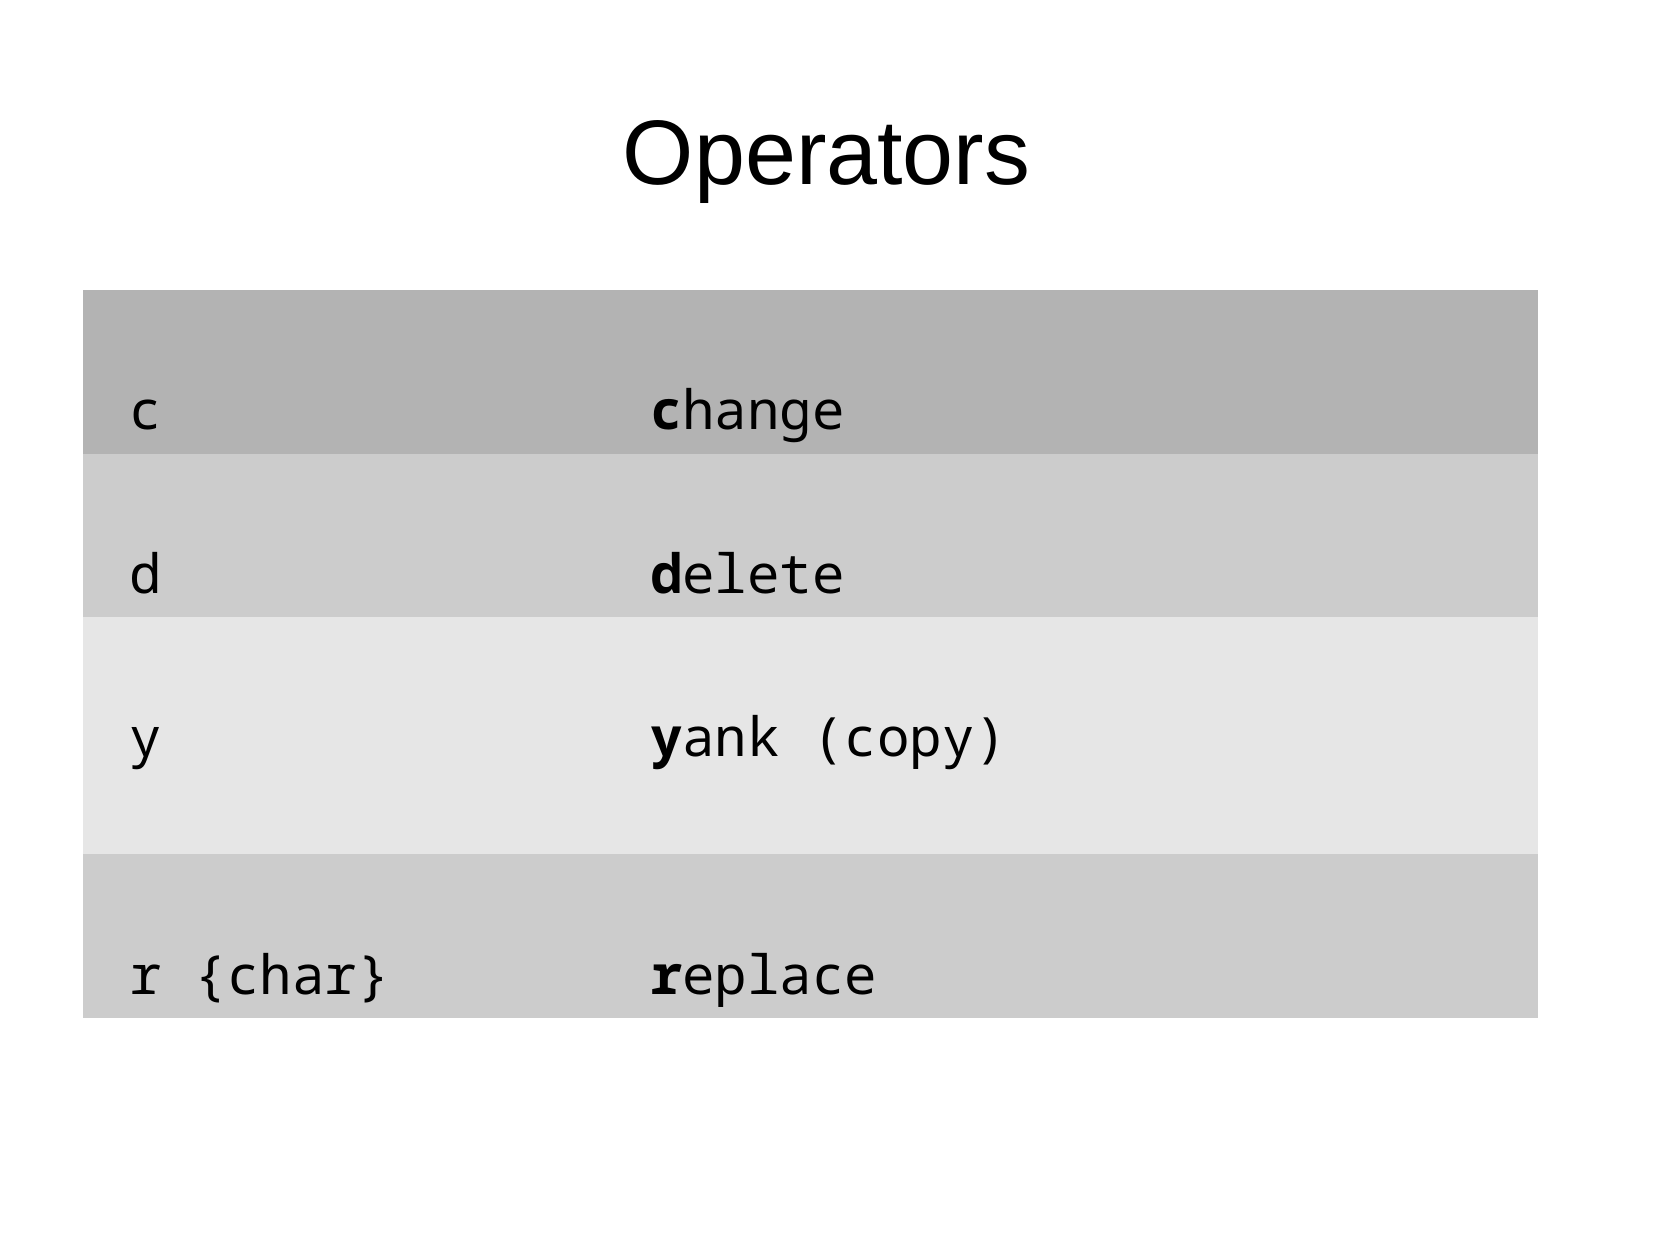

# Operators
| c change |
| --- |
| d delete |
| y yank (copy) |
| r {char} replace |